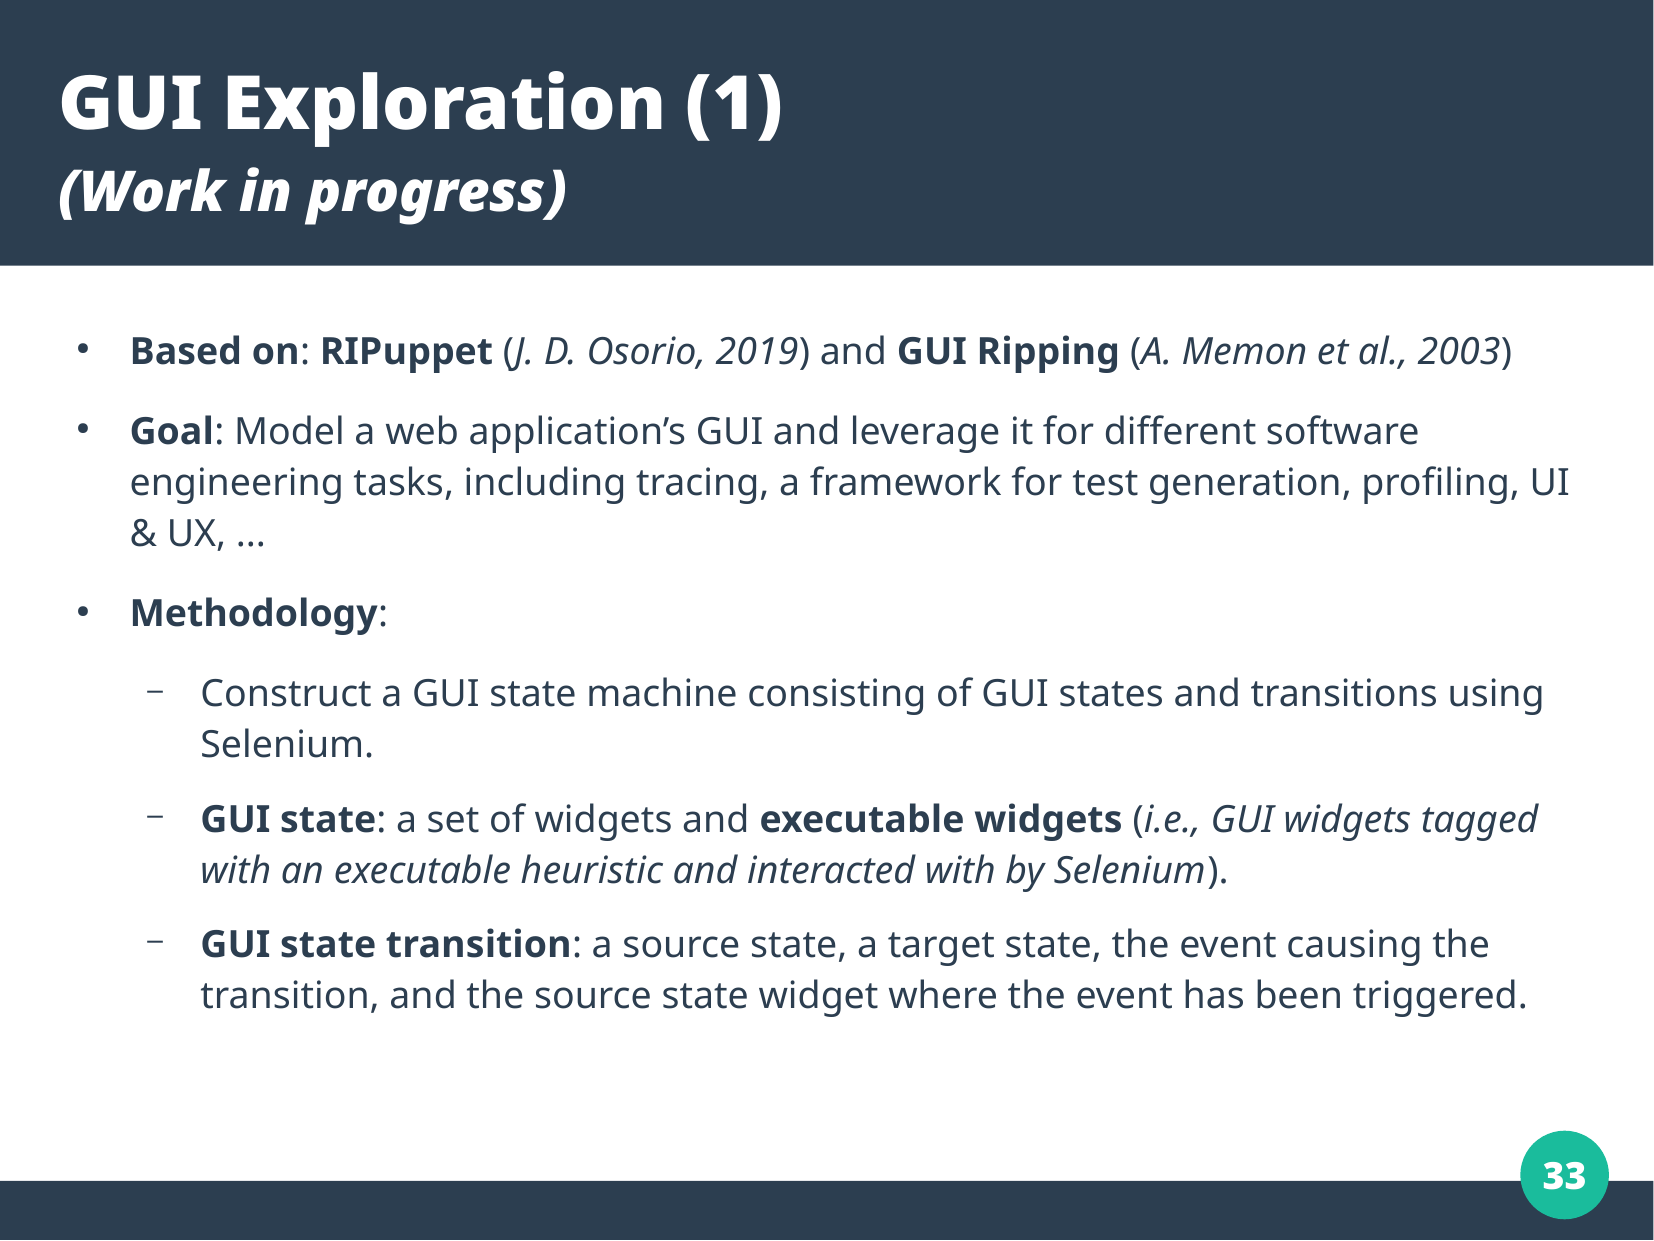

# GUI Exploration (1) (Work in progress)
Based on: RIPuppet (J. D. Osorio, 2019) and GUI Ripping (A. Memon et al., 2003)
Goal: Model a web application’s GUI and leverage it for different software engineering tasks, including tracing, a framework for test generation, profiling, UI & UX, ...
Methodology:
Construct a GUI state machine consisting of GUI states and transitions using Selenium.
GUI state: a set of widgets and executable widgets (i.e., GUI widgets tagged with an executable heuristic and interacted with by Selenium).
GUI state transition: a source state, a target state, the event causing the transition, and the source state widget where the event has been triggered.
33